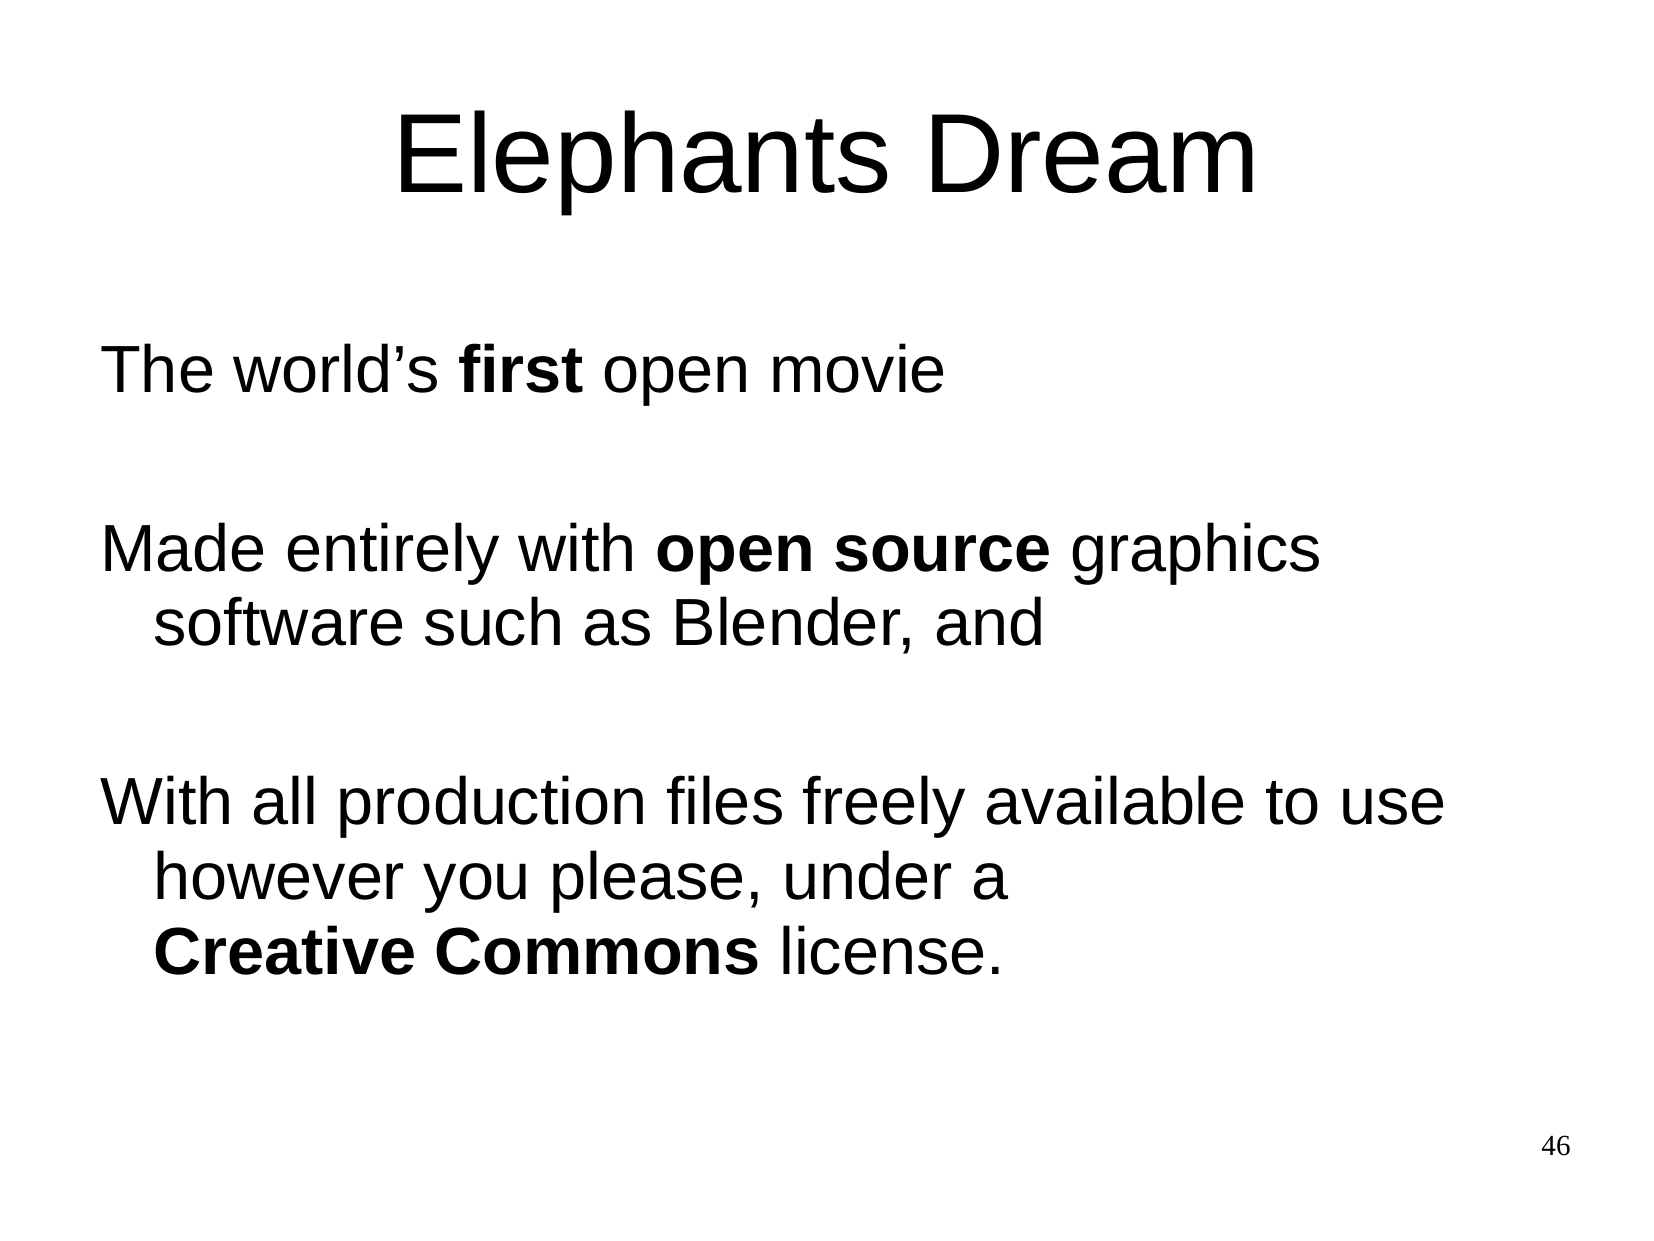

# Elephants Dream
The world’s first open movie
Made entirely with open source graphics software such as Blender, and
With all production files freely available to use however you please, under a
Creative Commons license.
46